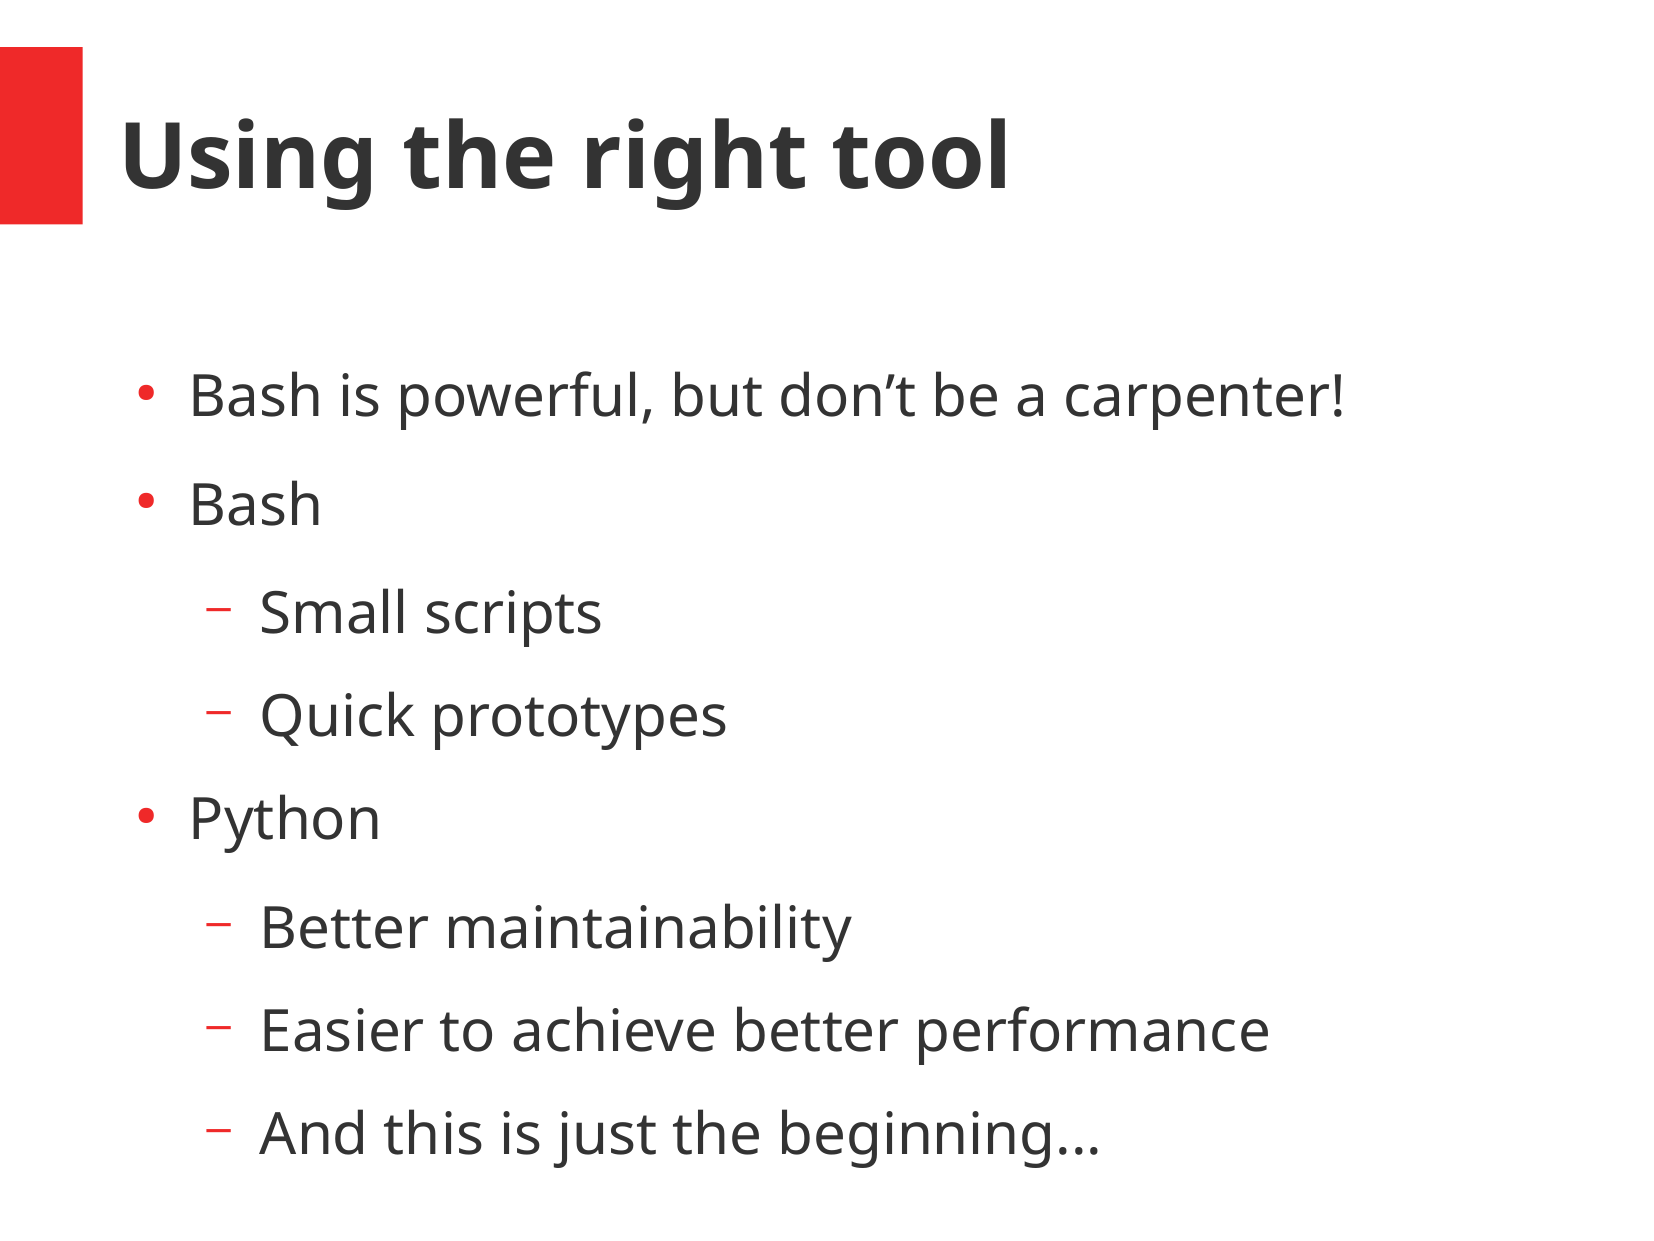

# Using the right tool
Bash is powerful, but don’t be a carpenter!
Bash
Small scripts
Quick prototypes
Python
Better maintainability
Easier to achieve better performance
And this is just the beginning...